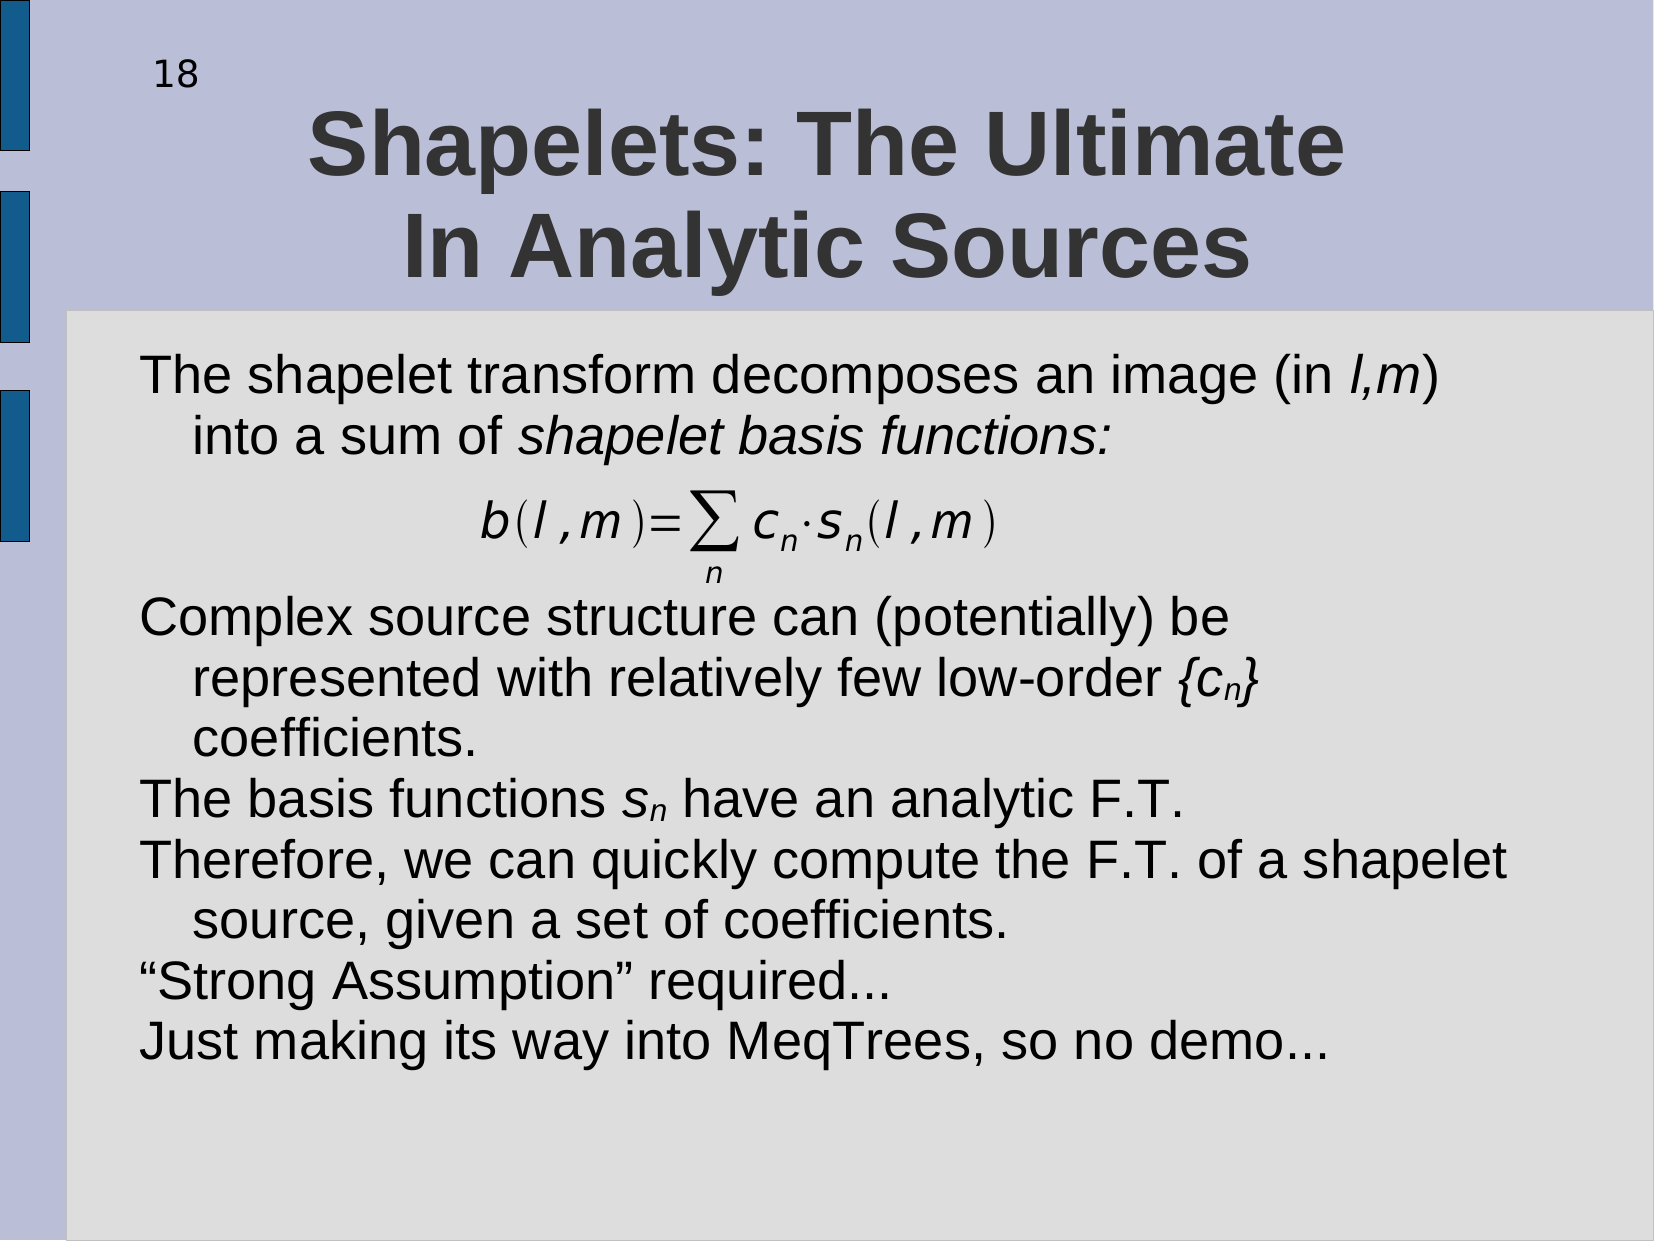

# Shapelets: The Ultimate In Analytic Sources
The shapelet transform decomposes an image (in l,m) into a sum of shapelet basis functions:
Complex source structure can (potentially) be represented with relatively few low-order {cn} coefficients.
The basis functions sn have an analytic F.T.
Therefore, we can quickly compute the F.T. of a shapelet source, given a set of coefficients.
“Strong Assumption” required...
Just making its way into MeqTrees, so no demo...